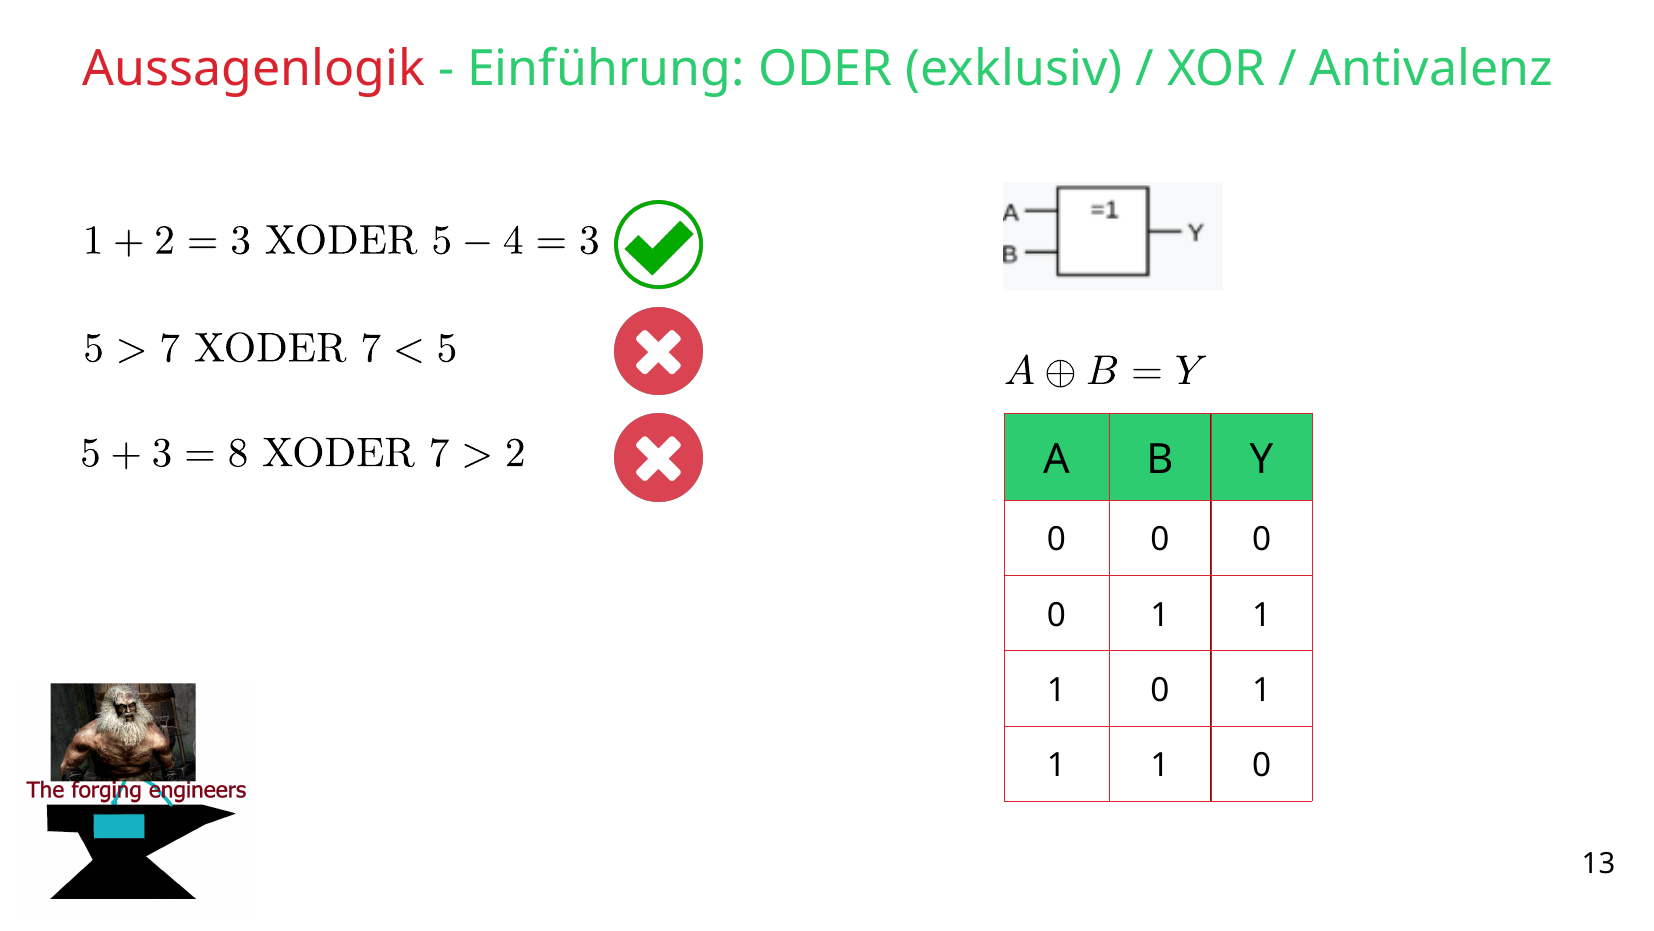

# Aussagenlogik - Einführung: ODER (exklusiv) / XOR / Antivalenz
| A | B | Y |
| --- | --- | --- |
| 0 | 0 | 0 |
| 0 | 1 | 1 |
| 1 | 0 | 1 |
| 1 | 1 | 0 |